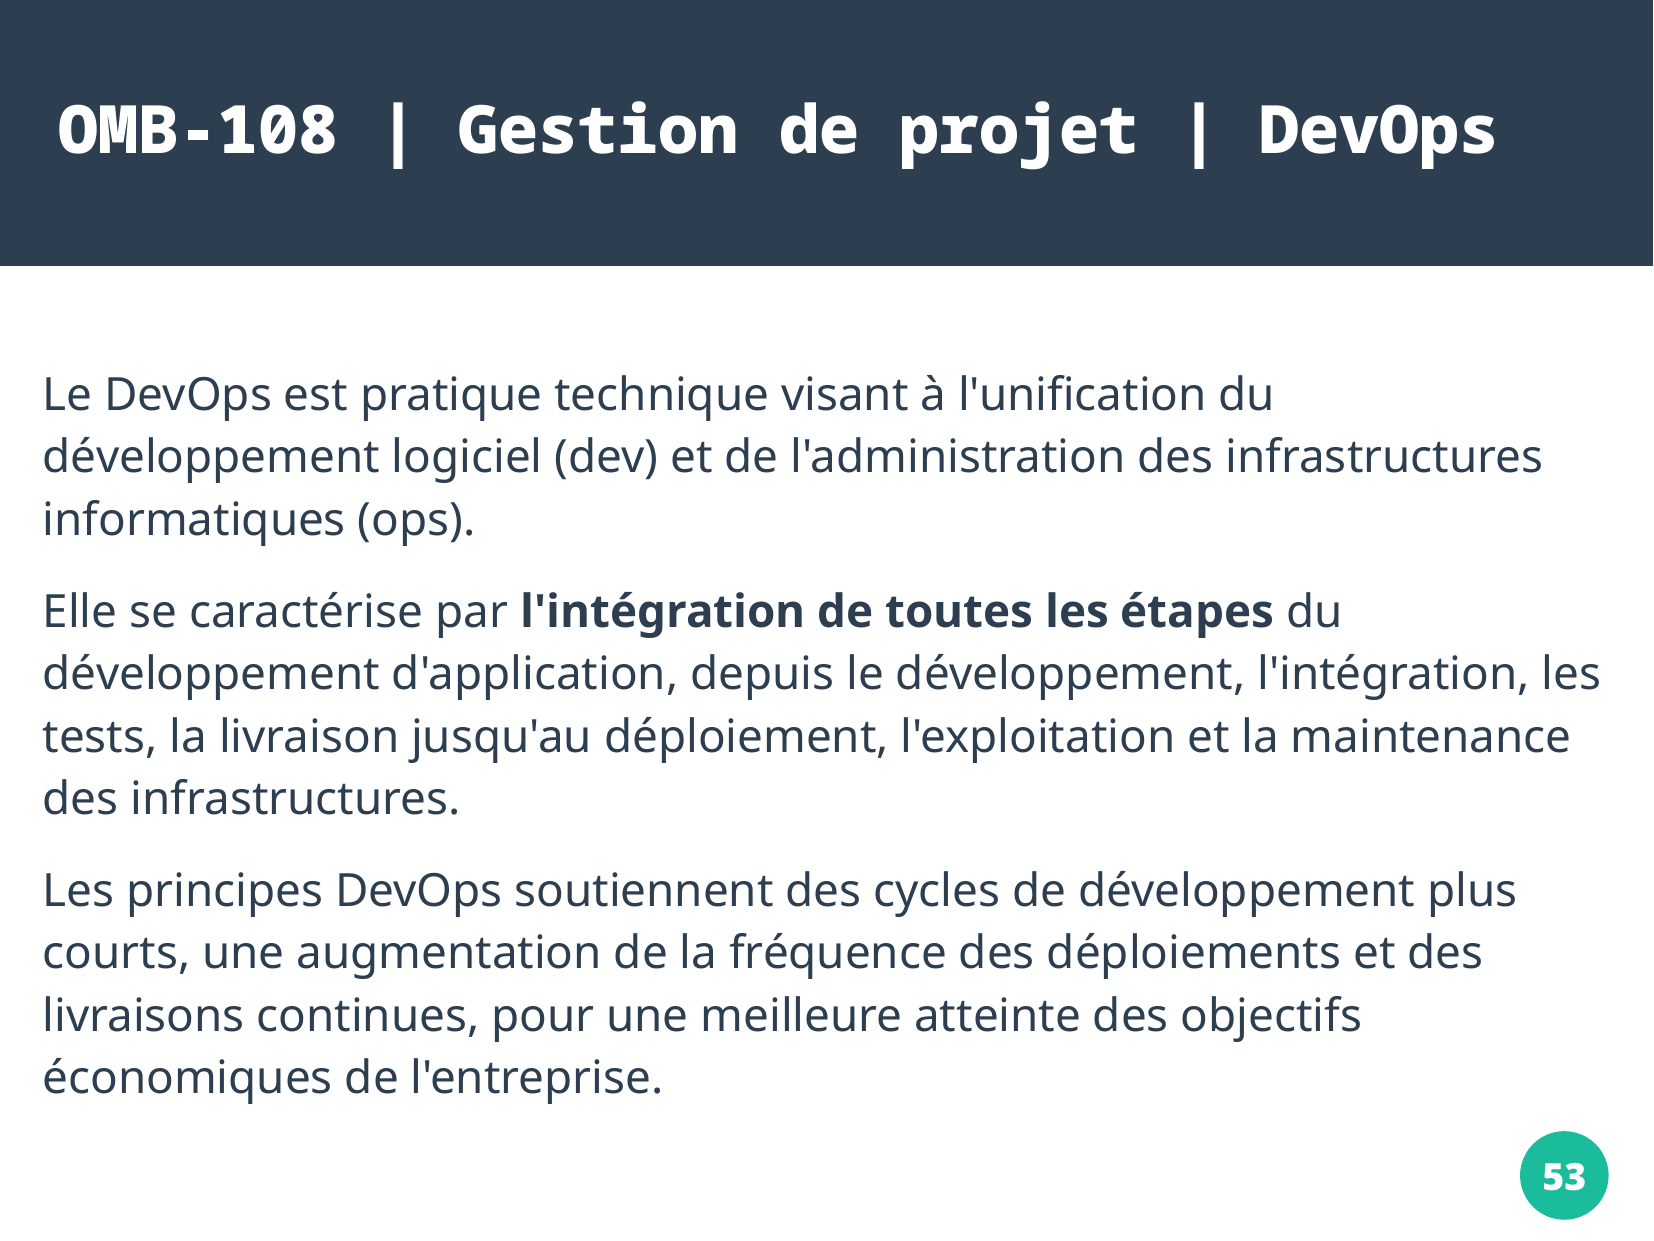

# OMB-108 | Gestion de projet | DevOps
Le DevOps est pratique technique visant à l'unification du développement logiciel (dev) et de l'administration des infrastructures informatiques (ops).
Elle se caractérise par l'intégration de toutes les étapes du développement d'application, depuis le développement, l'intégration, les tests, la livraison jusqu'au déploiement, l'exploitation et la maintenance des infrastructures.
Les principes DevOps soutiennent des cycles de développement plus courts, une augmentation de la fréquence des déploiements et des livraisons continues, pour une meilleure atteinte des objectifs économiques de l'entreprise.
53